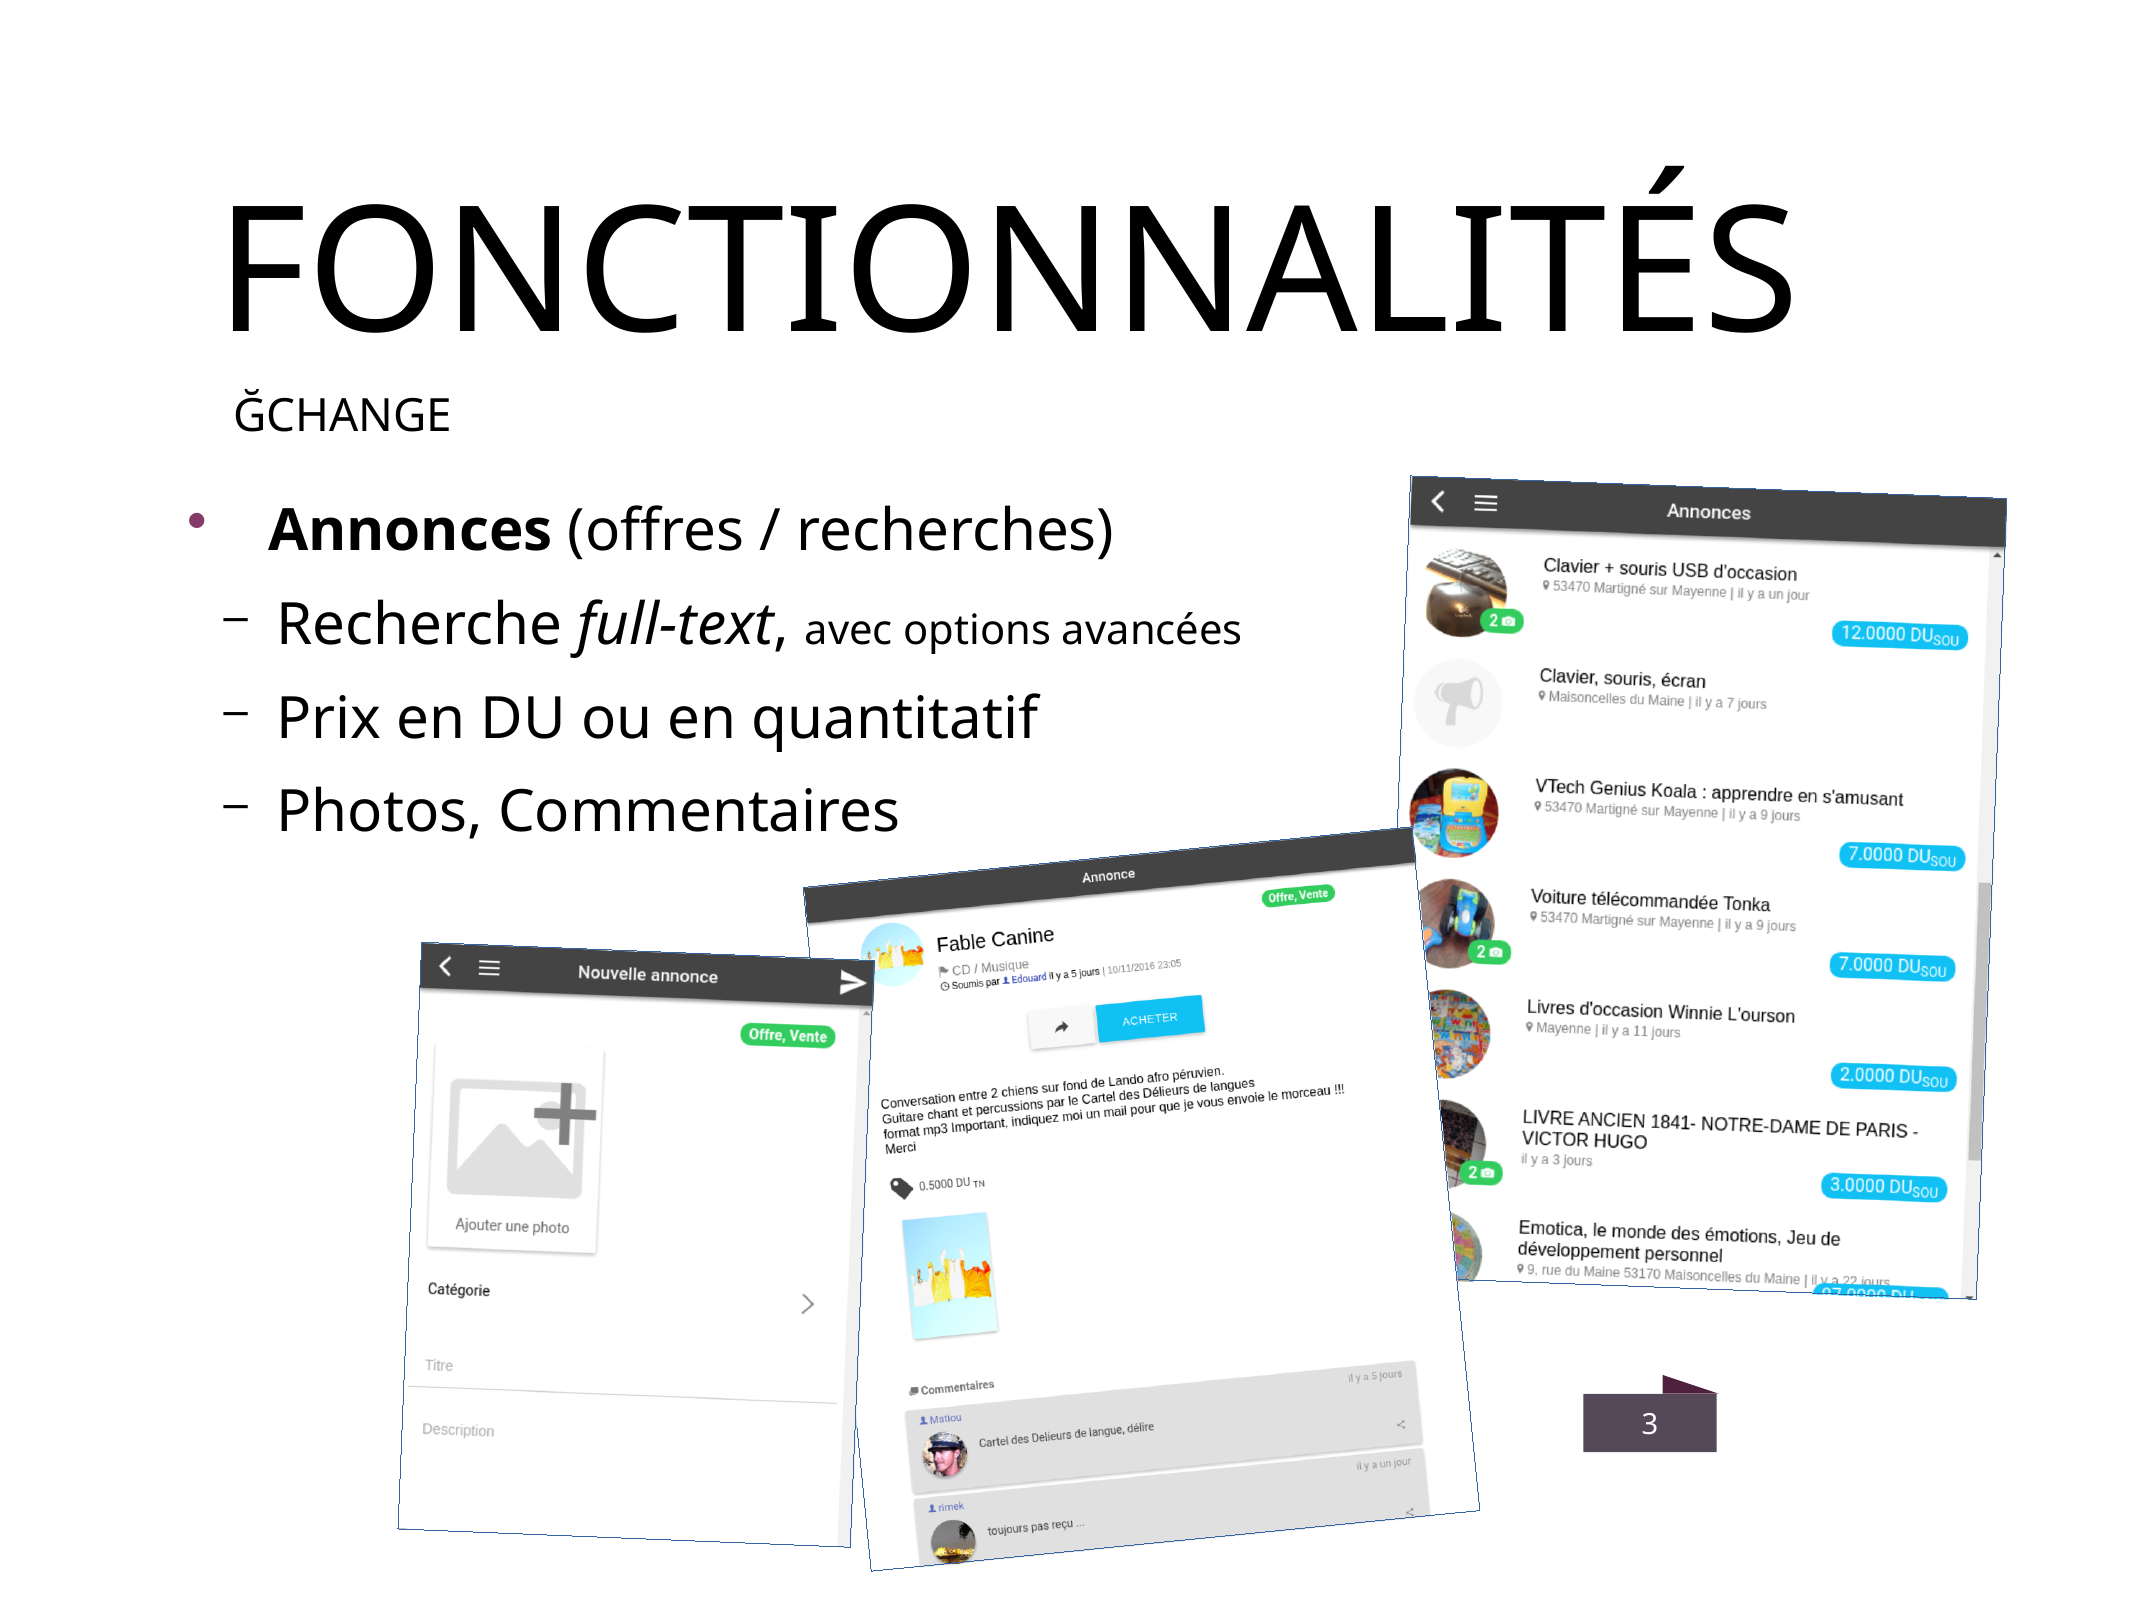

FONCTIONNALITéS
Ğchange
Annonces (offres / recherches)
Recherche full-text, avec options avancées
Prix en DU ou en quantitatif
Photos, Commentaires
# 3